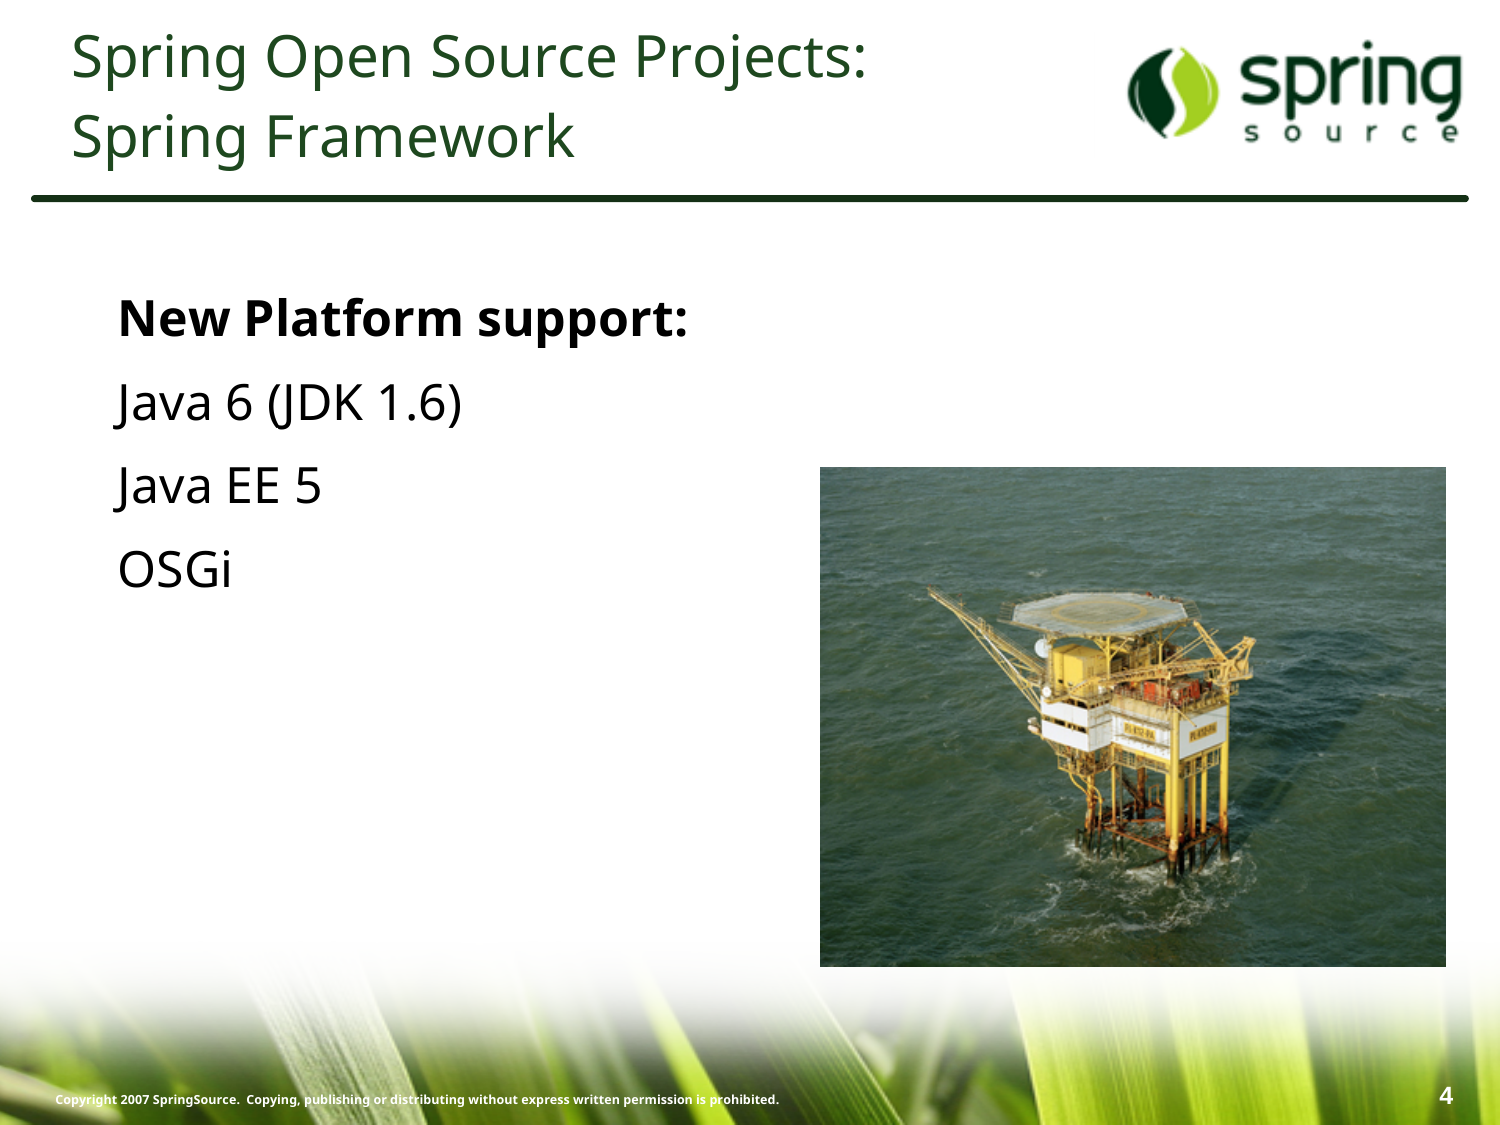

Spring Open Source Projects:
Spring Framework
New Platform support:
Java 6 (JDK 1.6)‏
Java EE 5
OSGi